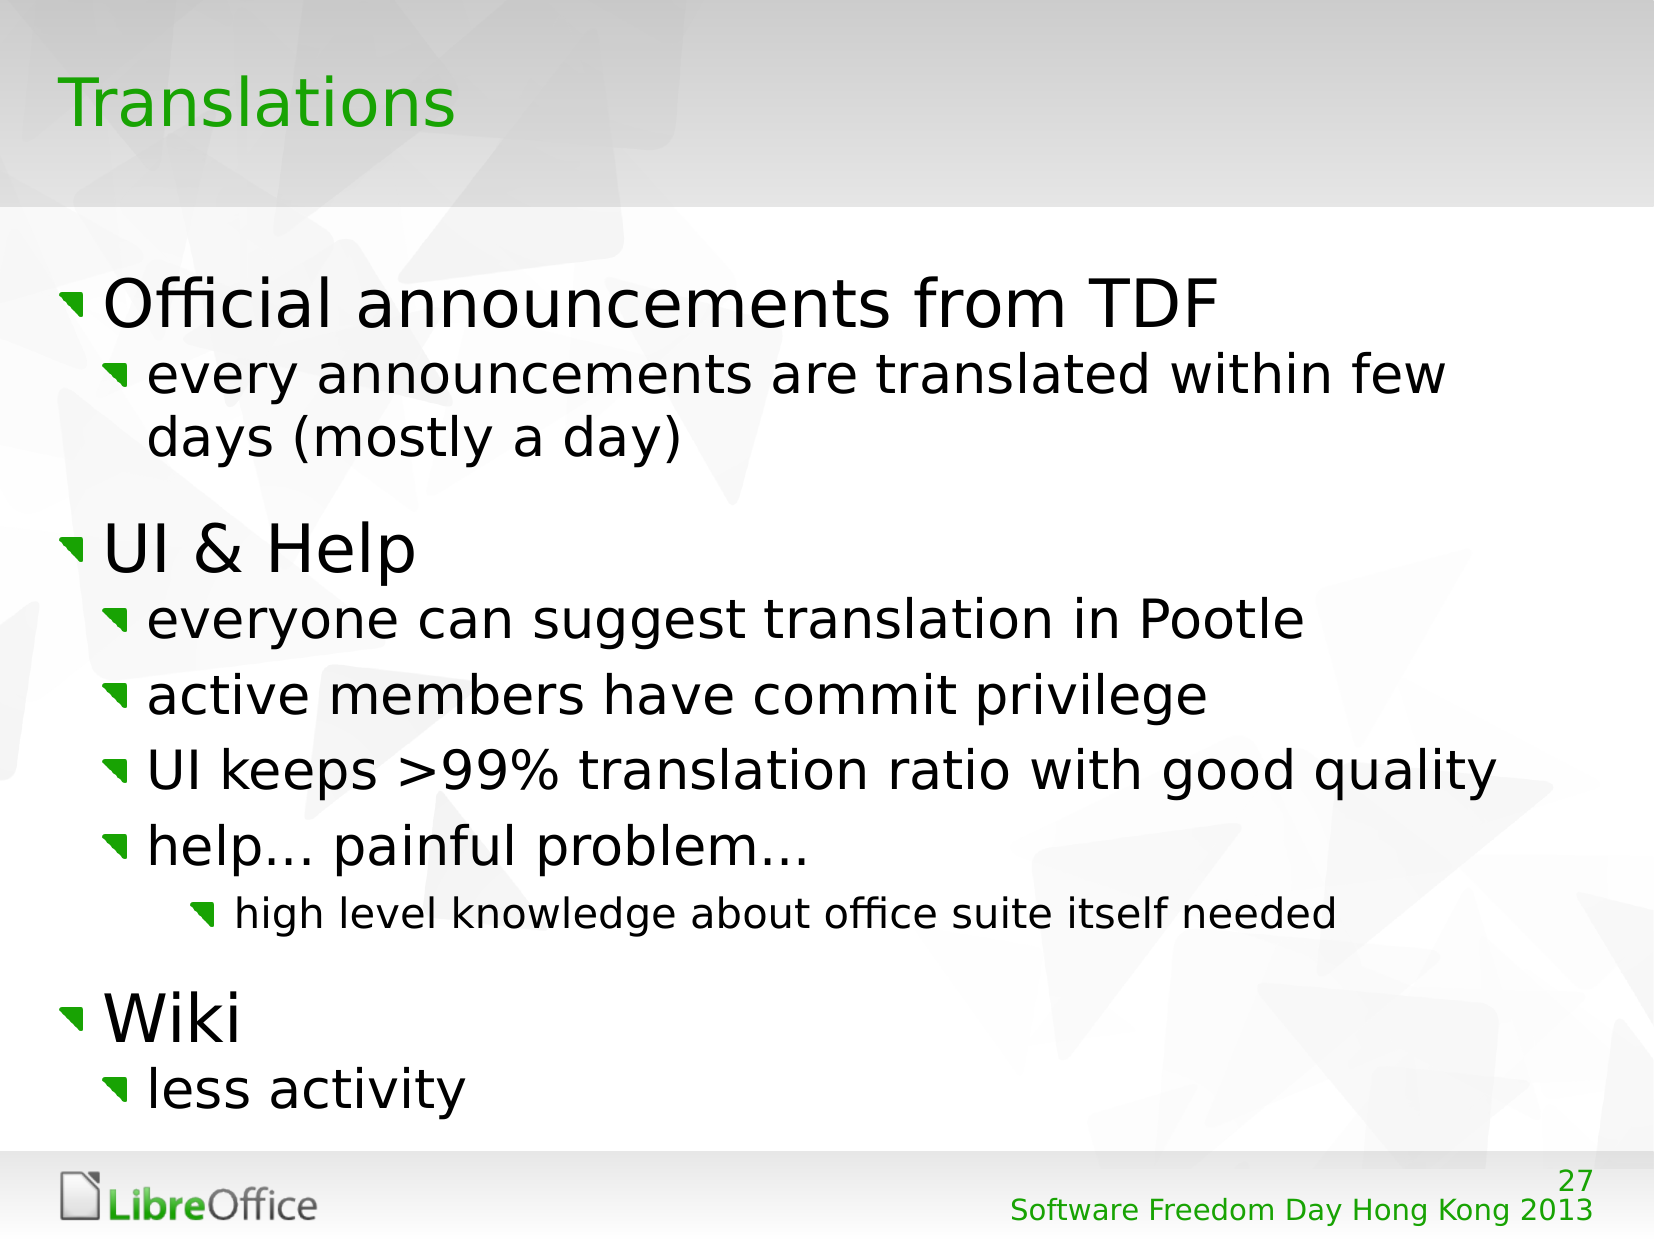

# Translations
Official announcements from TDF
every announcements are translated within few days (mostly a day)
UI & Help
everyone can suggest translation in Pootle
active members have commit privilege
UI keeps >99% translation ratio with good quality
help... painful problem...
high level knowledge about office suite itself needed
Wiki
less activity
27
Software Freedom Day Hong Kong 2013